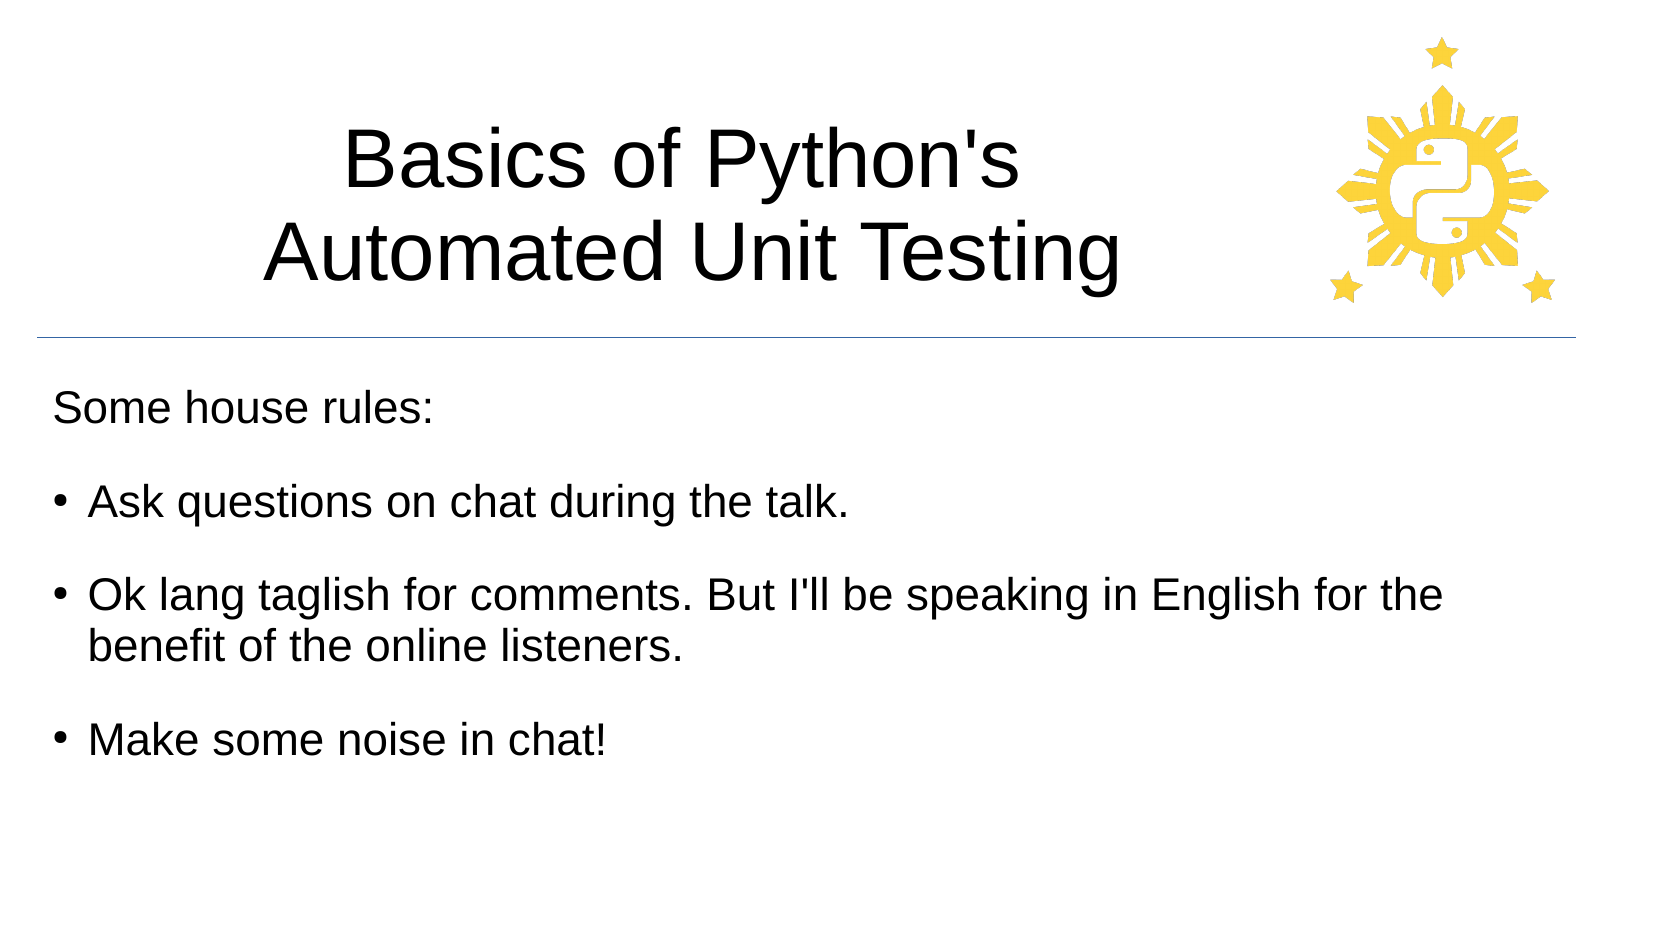

# Basics of Python's
Automated Unit Testing
Some house rules:
Ask questions on chat during the talk.
Ok lang taglish for comments. But I'll be speaking in English for the benefit of the online listeners.
Make some noise in chat!